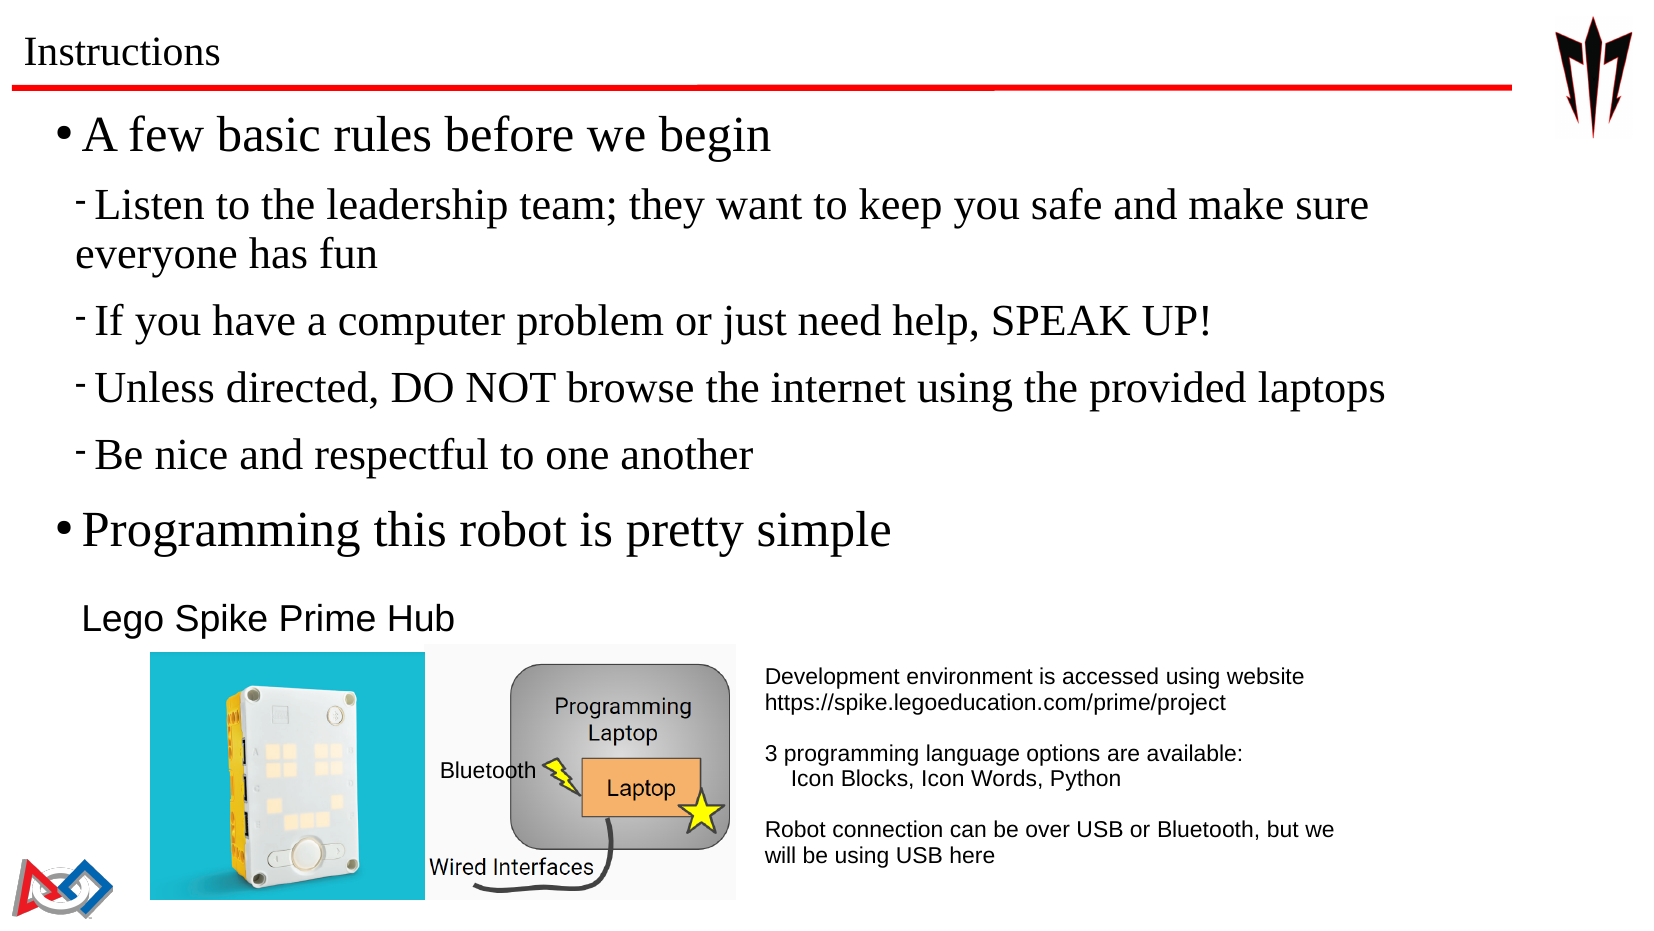

# Instructions
 A few basic rules before we begin
 Listen to the leadership team; they want to keep you safe and make sure everyone has fun
 If you have a computer problem or just need help, SPEAK UP!
 Unless directed, DO NOT browse the internet using the provided laptops
 Be nice and respectful to one another
 Programming this robot is pretty simple
Lego Spike Prime Hub
Development environment is accessed using website
https://spike.legoeducation.com/prime/project
3 programming language options are available:
 Icon Blocks, Icon Words, Python
Robot connection can be over USB or Bluetooth, but we will be using USB here
Bluetooth